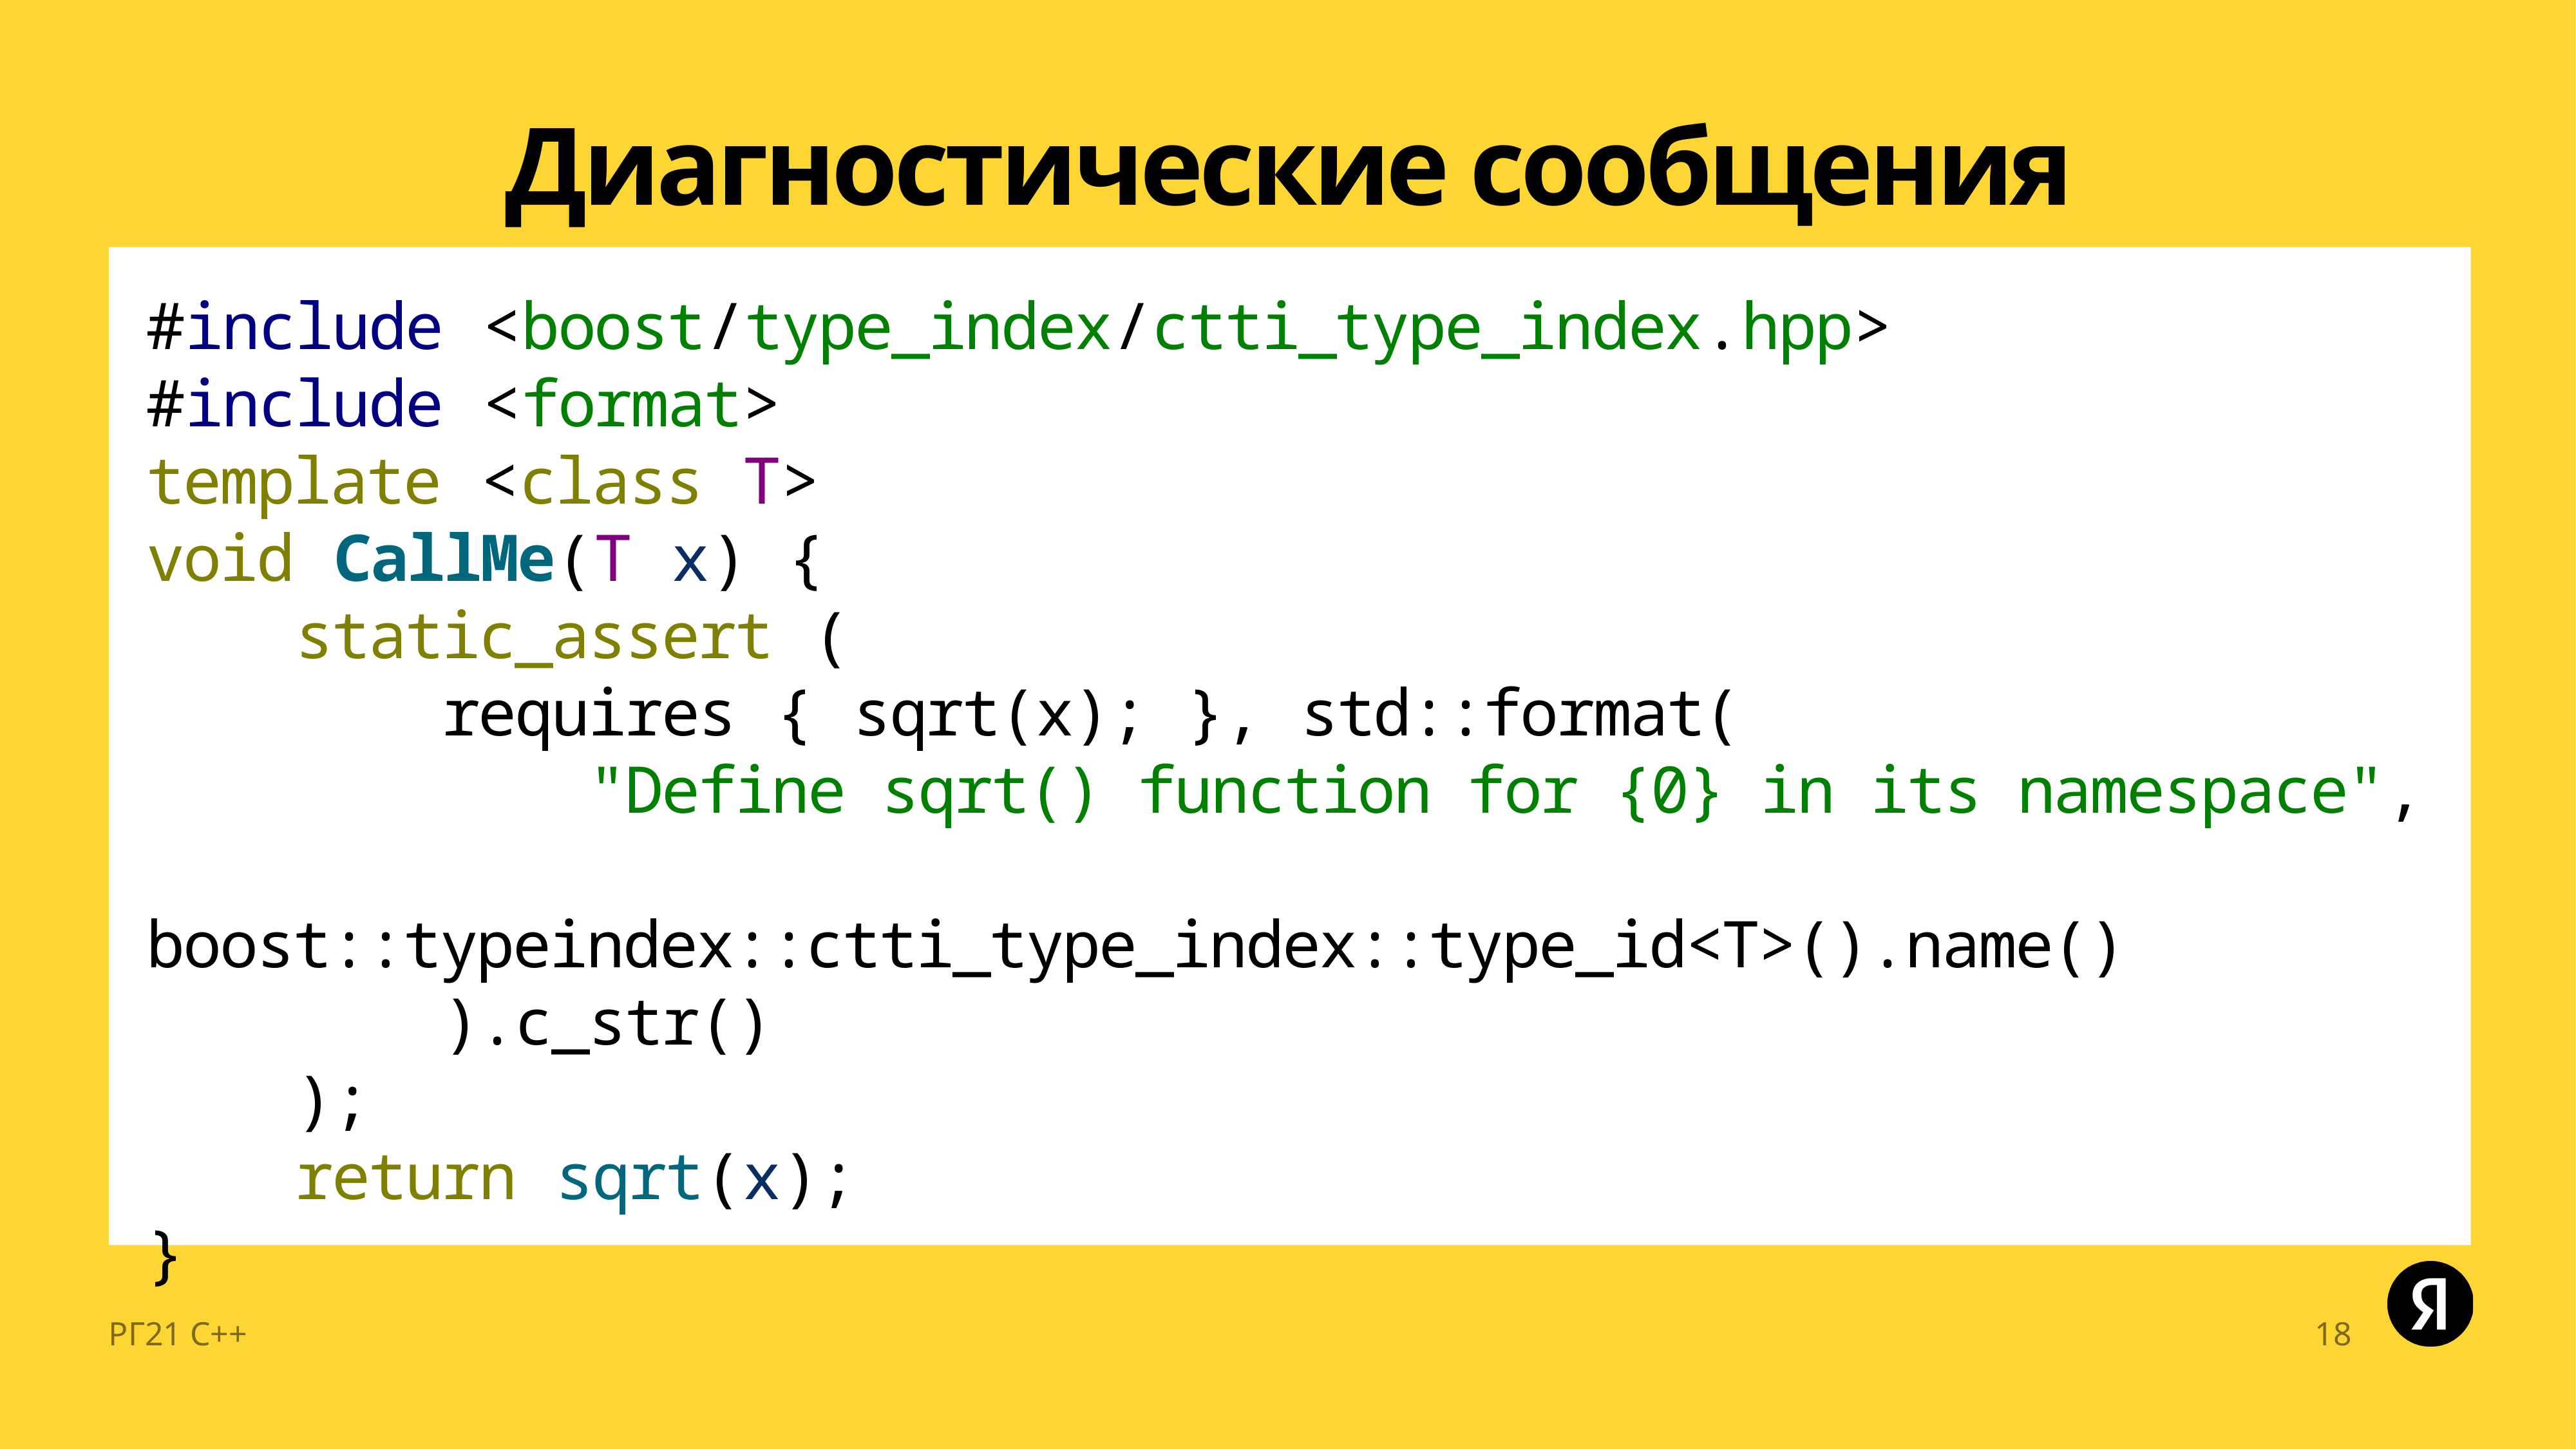

Диагностические сообщения
# #include <boost/type_index/ctti_type_index.hpp>
#include <format>
template <class T>
void CallMe(T x) {
 static_assert (
 requires { sqrt(x); }, std::format(
 "Define sqrt() function for {0} in its namespace",
 boost::typeindex::ctti_type_index::type_id<T>().name()
 ).c_str()
 );
 return sqrt(x);
}
РГ21 C++
18